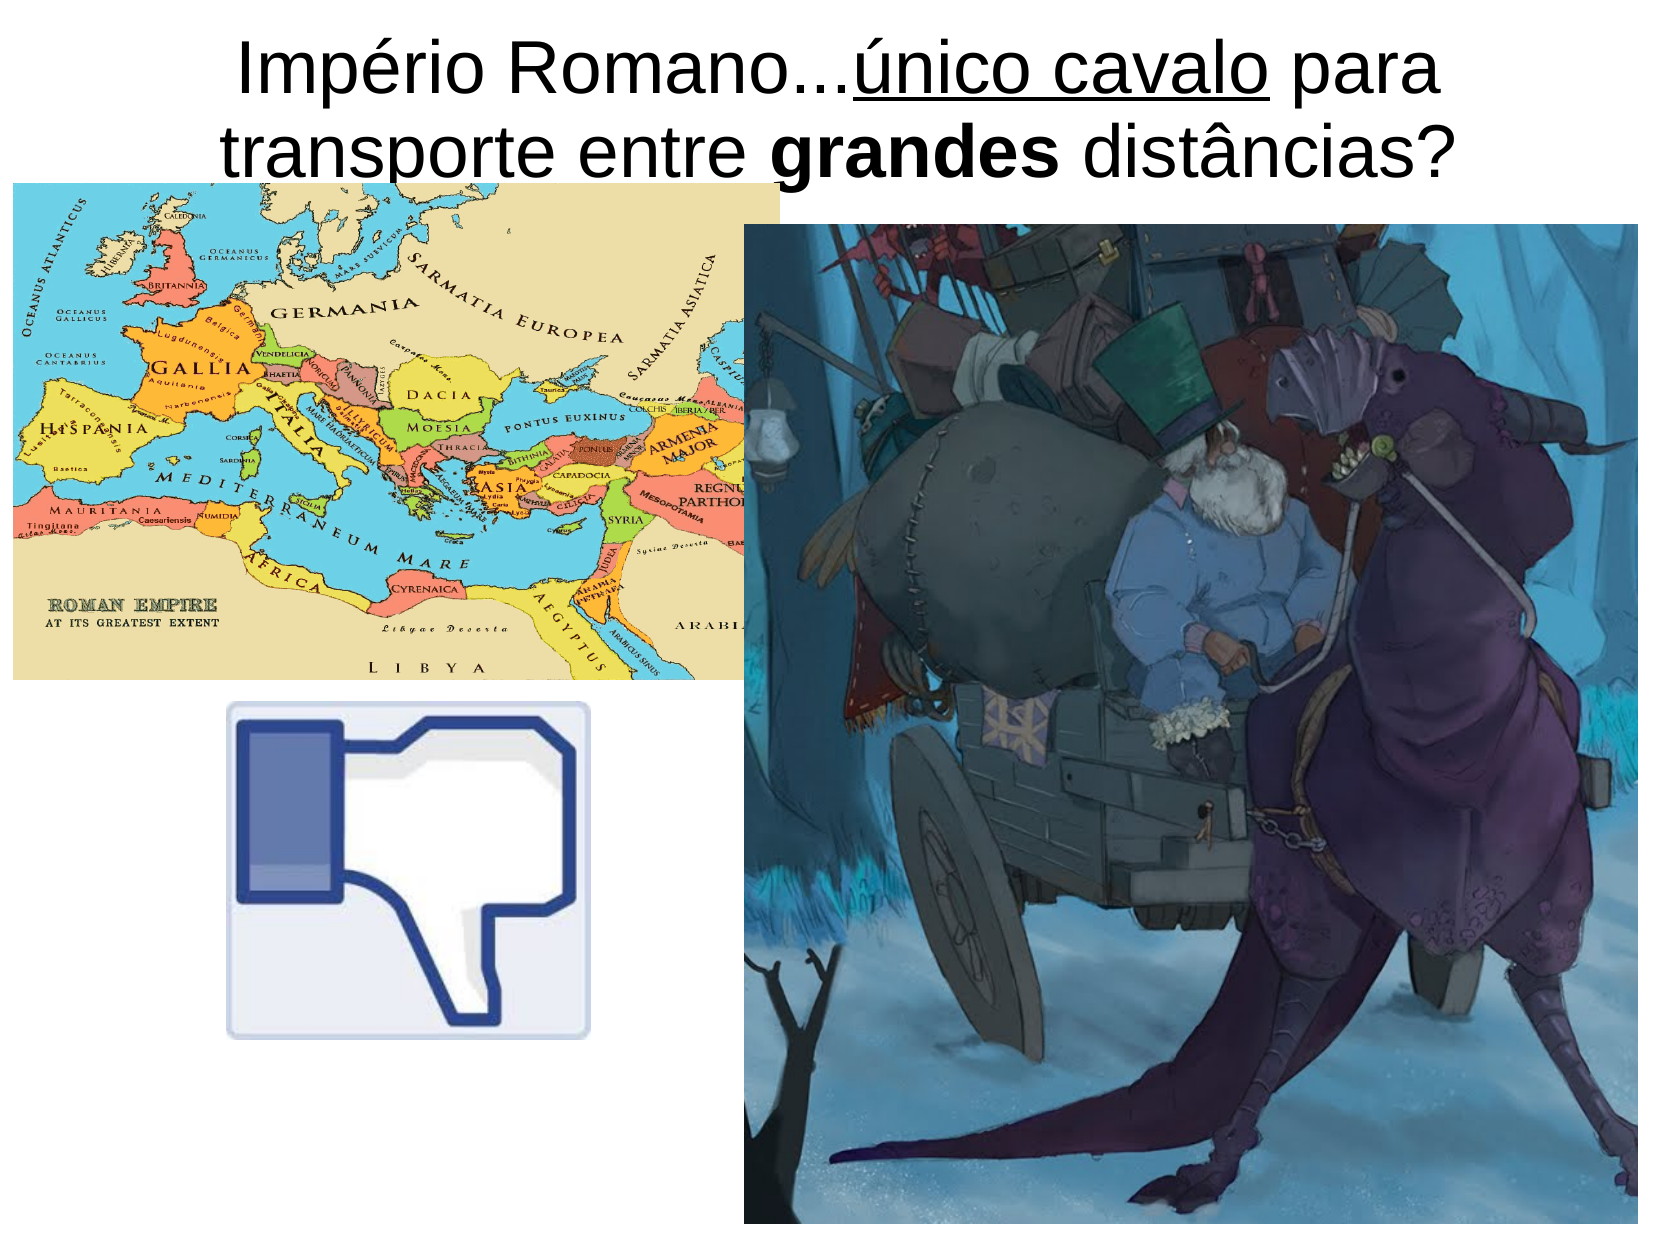

# Império Romano...único cavalo para transporte entre grandes distâncias?